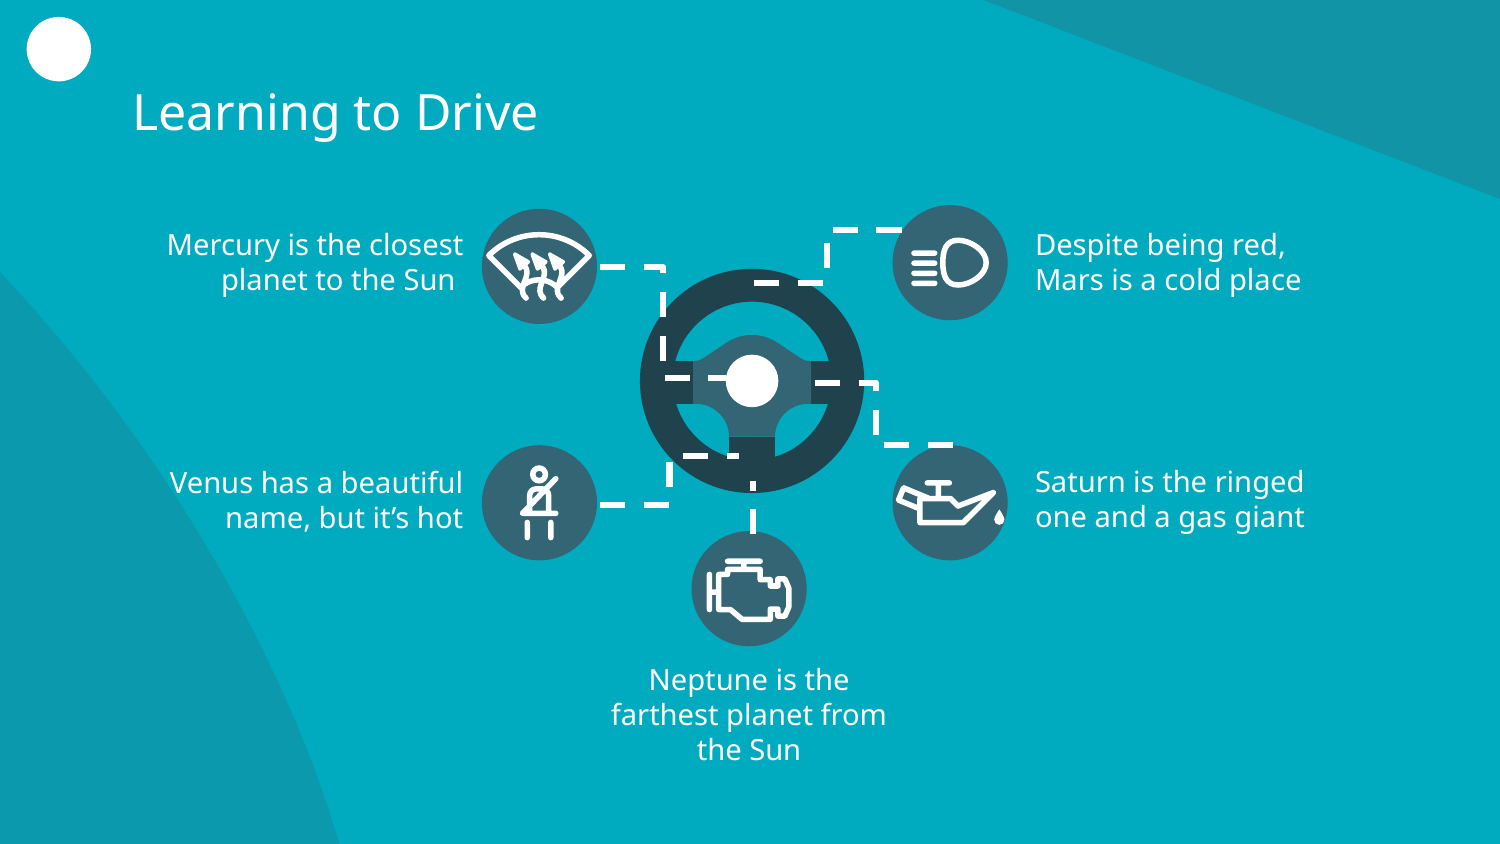

# Learning to Drive
Mercury is the closest planet to the Sun
Despite being red, Mars is a cold place
Saturn is the ringed one and a gas giant
Venus has a beautiful name, but it’s hot
Neptune is the farthest planet from the Sun